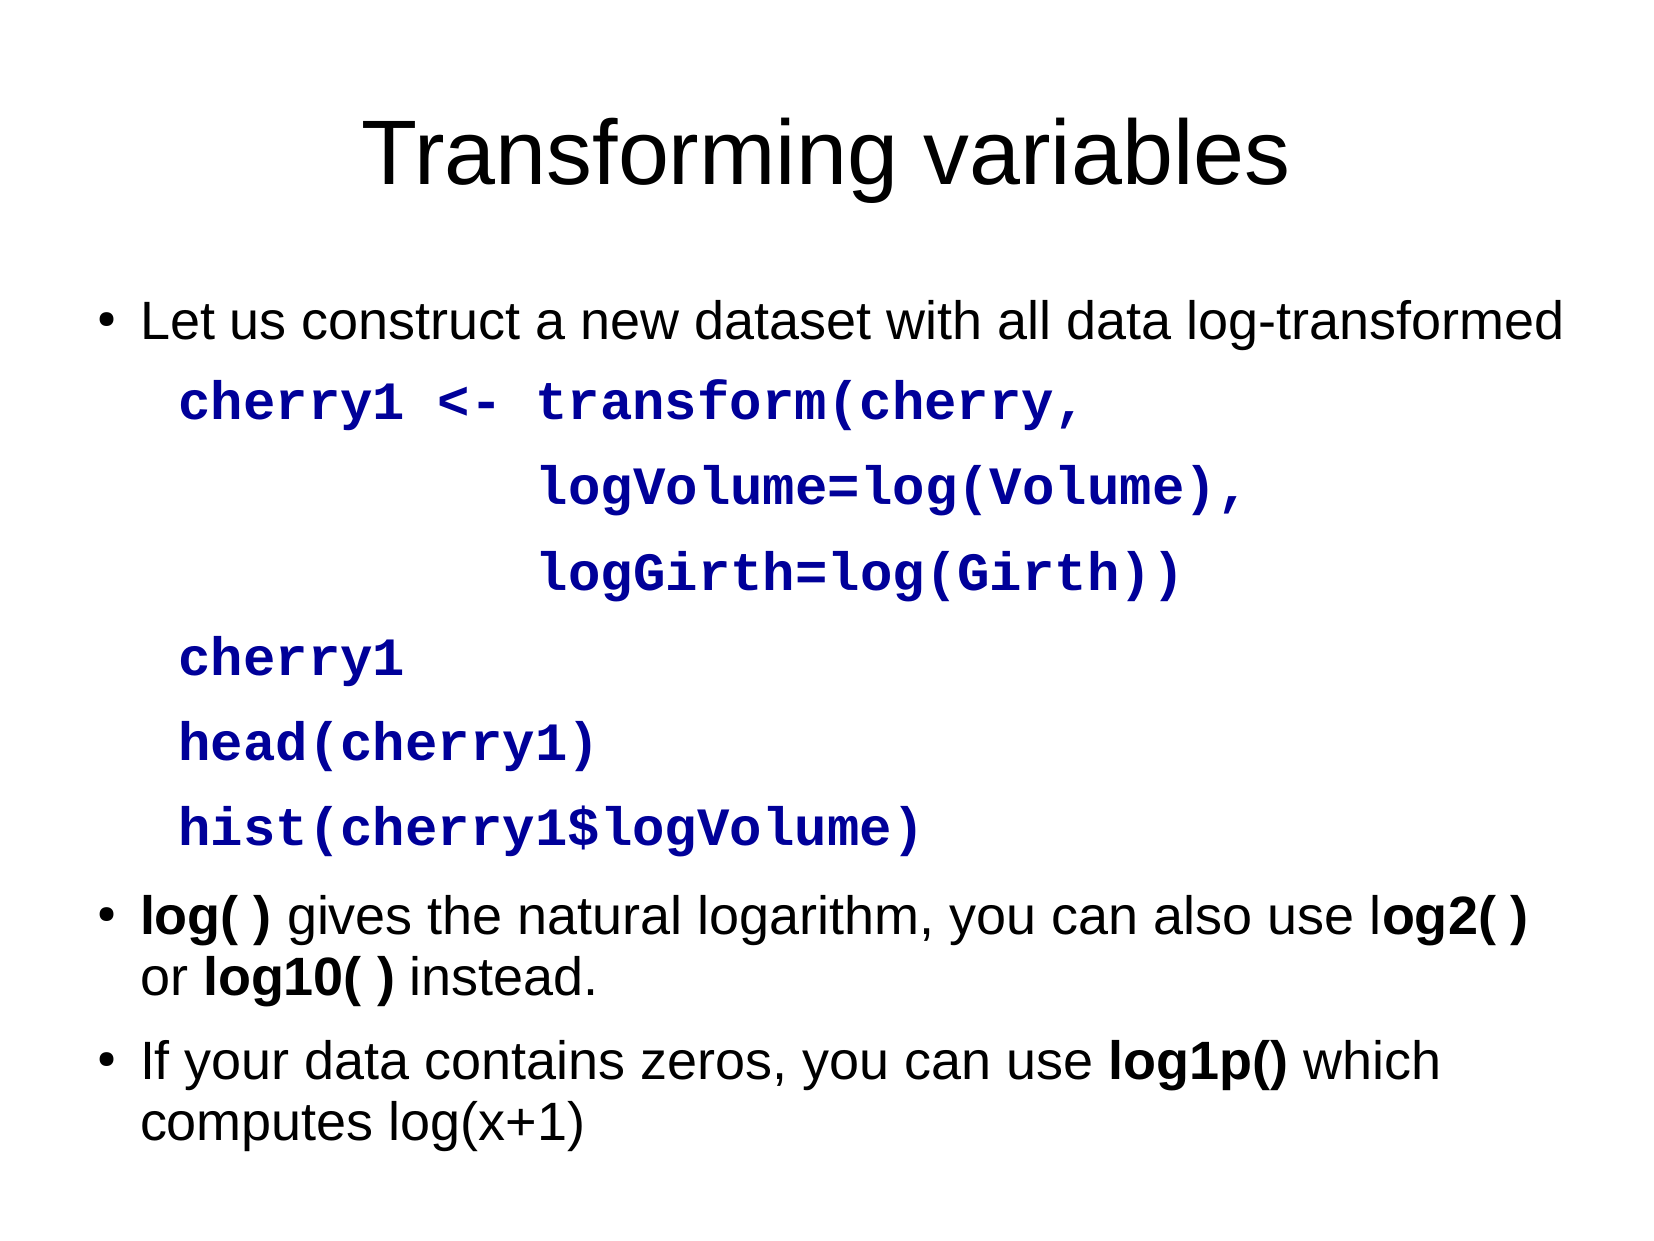

# Transforming variables
Let us construct a new dataset with all data log-transformed
cherry1 <- transform(cherry,
 logVolume=log(Volume),
 logGirth=log(Girth))
cherry1
head(cherry1)
hist(cherry1$logVolume)
log( ) gives the natural logarithm, you can also use log2( ) or log10( ) instead.
If your data contains zeros, you can use log1p() which computes log(x+1)